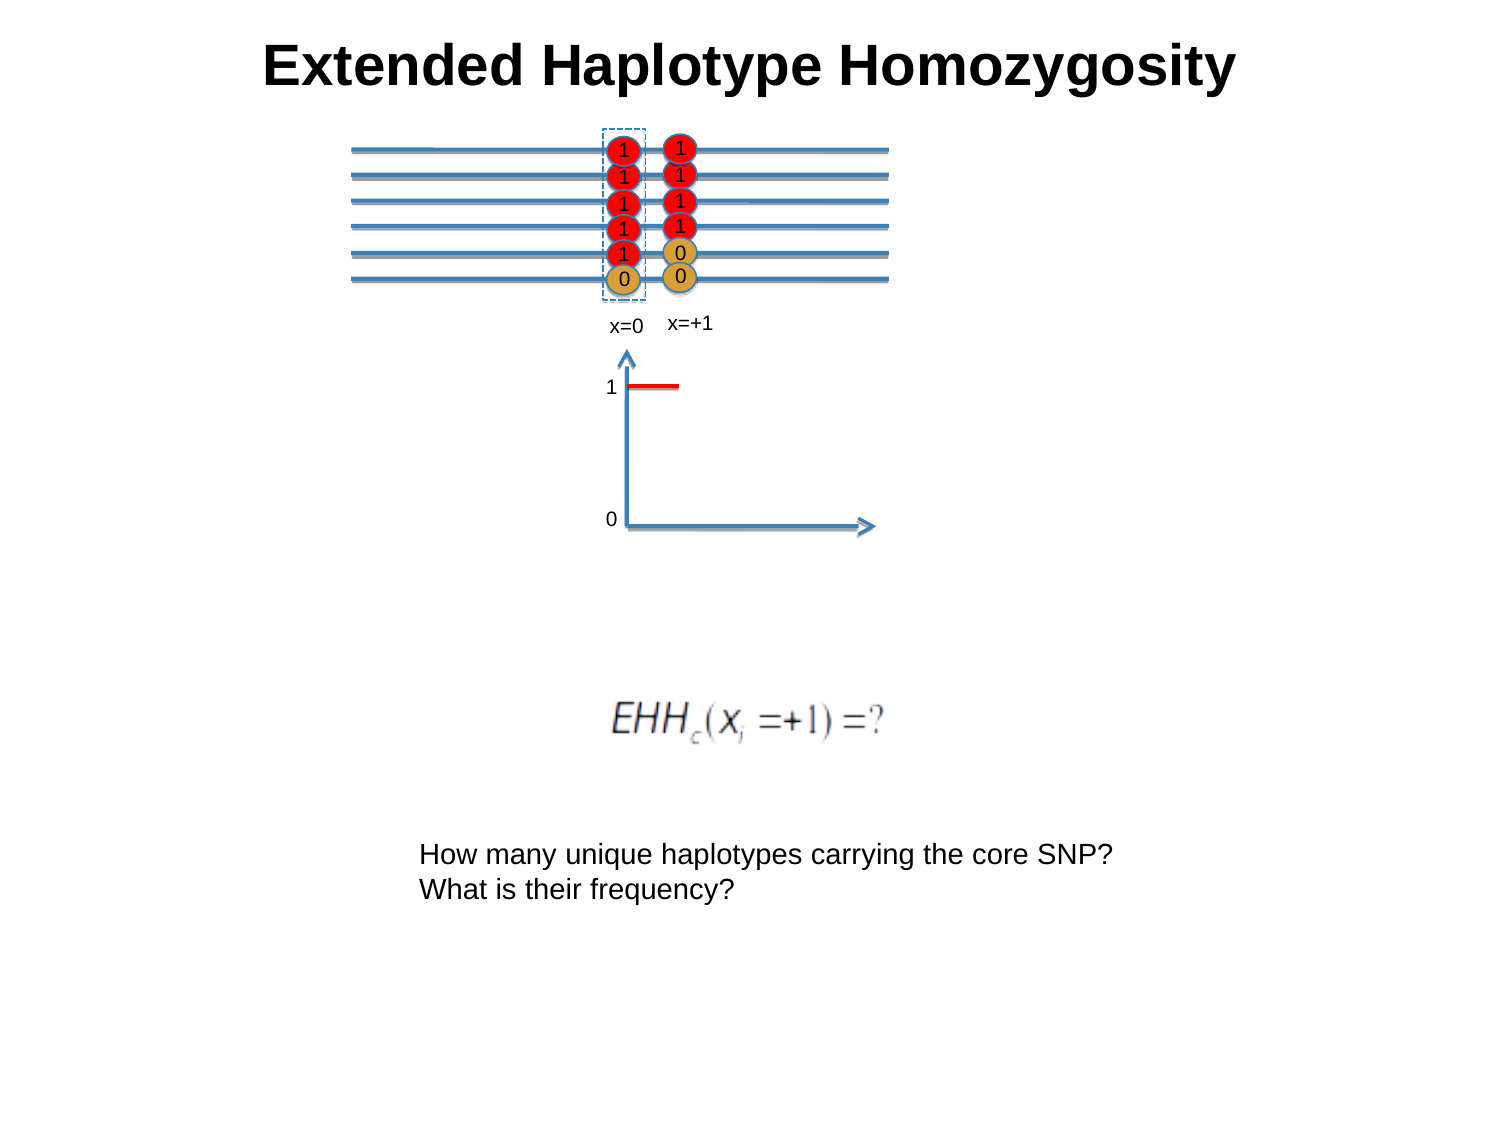

# Extended Haplotype Homozygosity
1
1
1
1
1
1
1
1
0
1
0
0
x=+1
x=0
1
0
How many unique haplotypes carrying the core SNP?
What is their frequency?